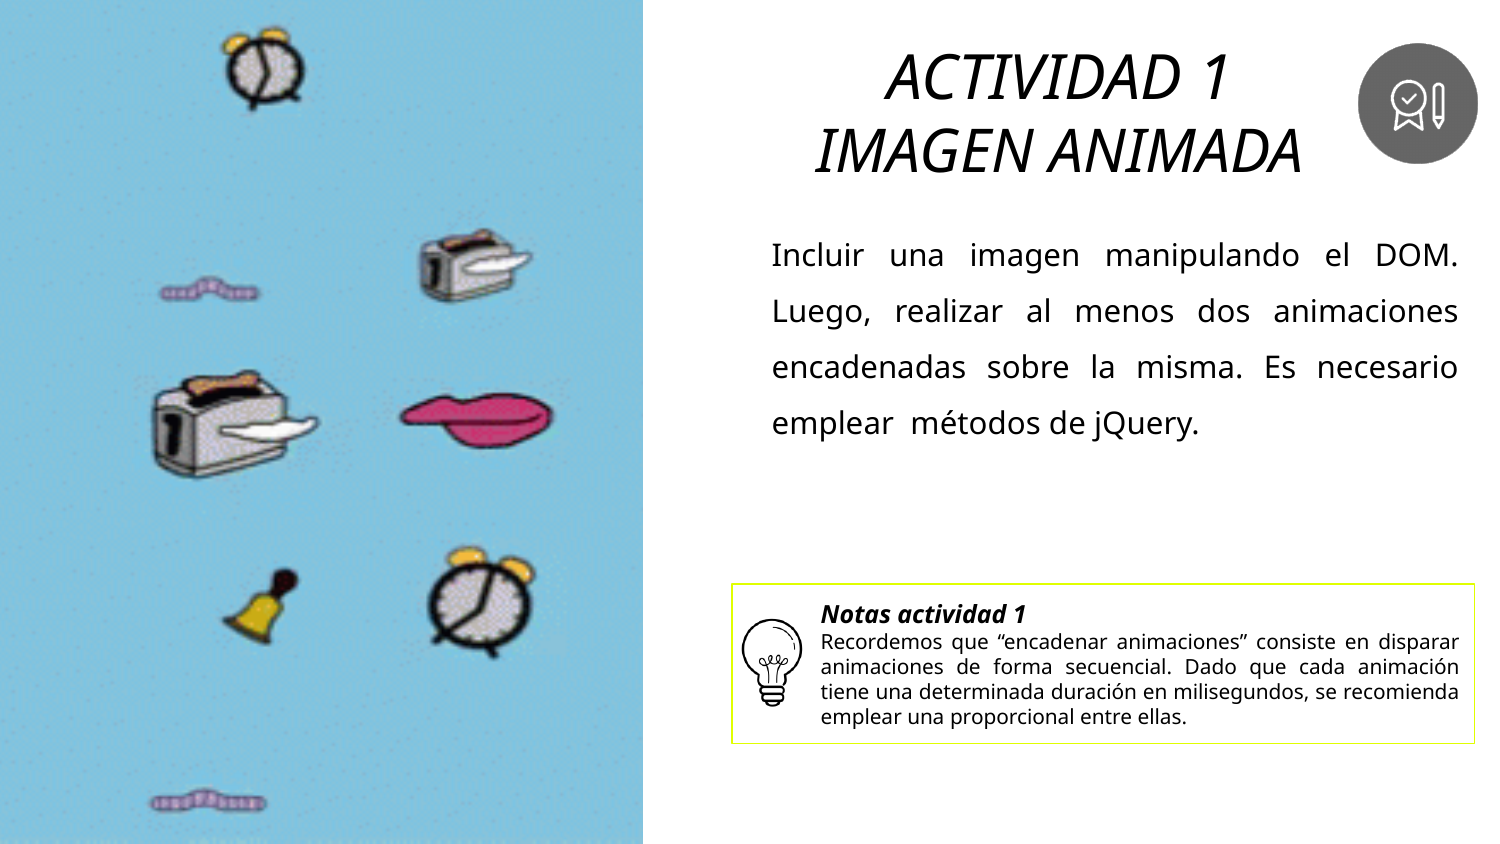

ACTIVIDAD 1
IMAGEN ANIMADA
Incluir una imagen manipulando el DOM. Luego, realizar al menos dos animaciones encadenadas sobre la misma. Es necesario emplear métodos de jQuery.
Notas actividad 1
Recordemos que “encadenar animaciones” consiste en disparar animaciones de forma secuencial. Dado que cada animación tiene una determinada duración en milisegundos, se recomienda emplear una proporcional entre ellas.